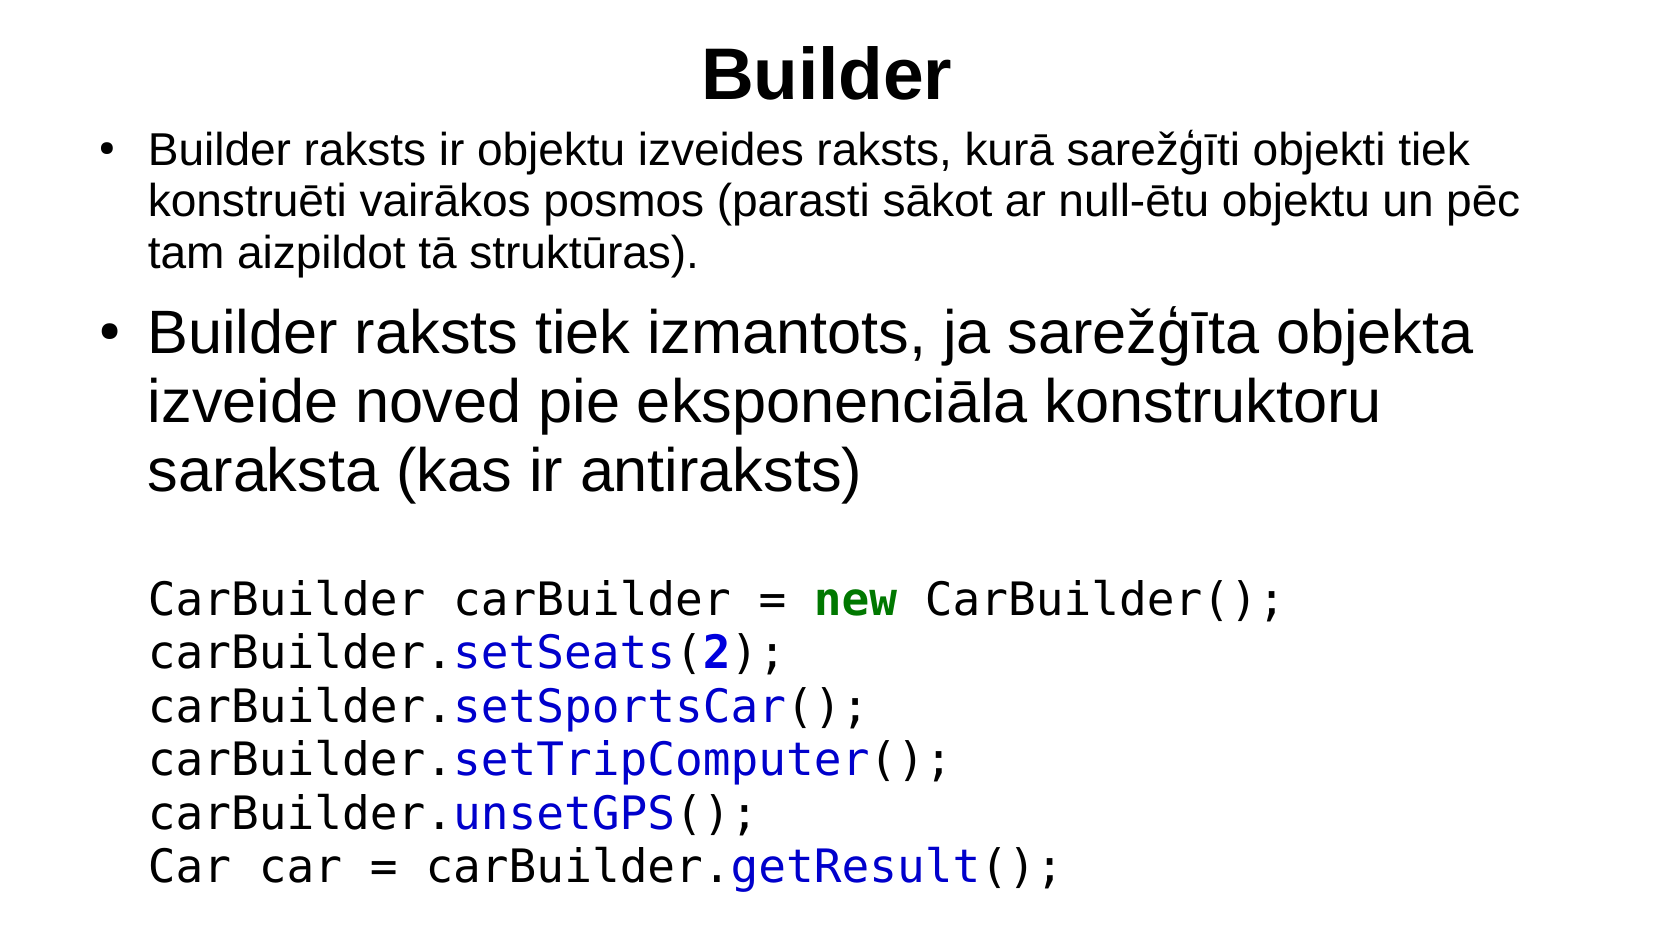

# Builder
Builder raksts ir objektu izveides raksts, kurā sarežģīti objekti tiek konstruēti vairākos posmos (parasti sākot ar null-ētu objektu un pēc tam aizpildot tā struktūras).
Builder raksts tiek izmantots, ja sarežģīta objekta izveide noved pie eksponenciāla konstruktoru saraksta (kas ir antiraksts)
CarBuilder carBuilder = new CarBuilder();
carBuilder.setSeats(2);
carBuilder.setSportsCar();
carBuilder.setTripComputer();
carBuilder.unsetGPS();
Car car = carBuilder.getResult();